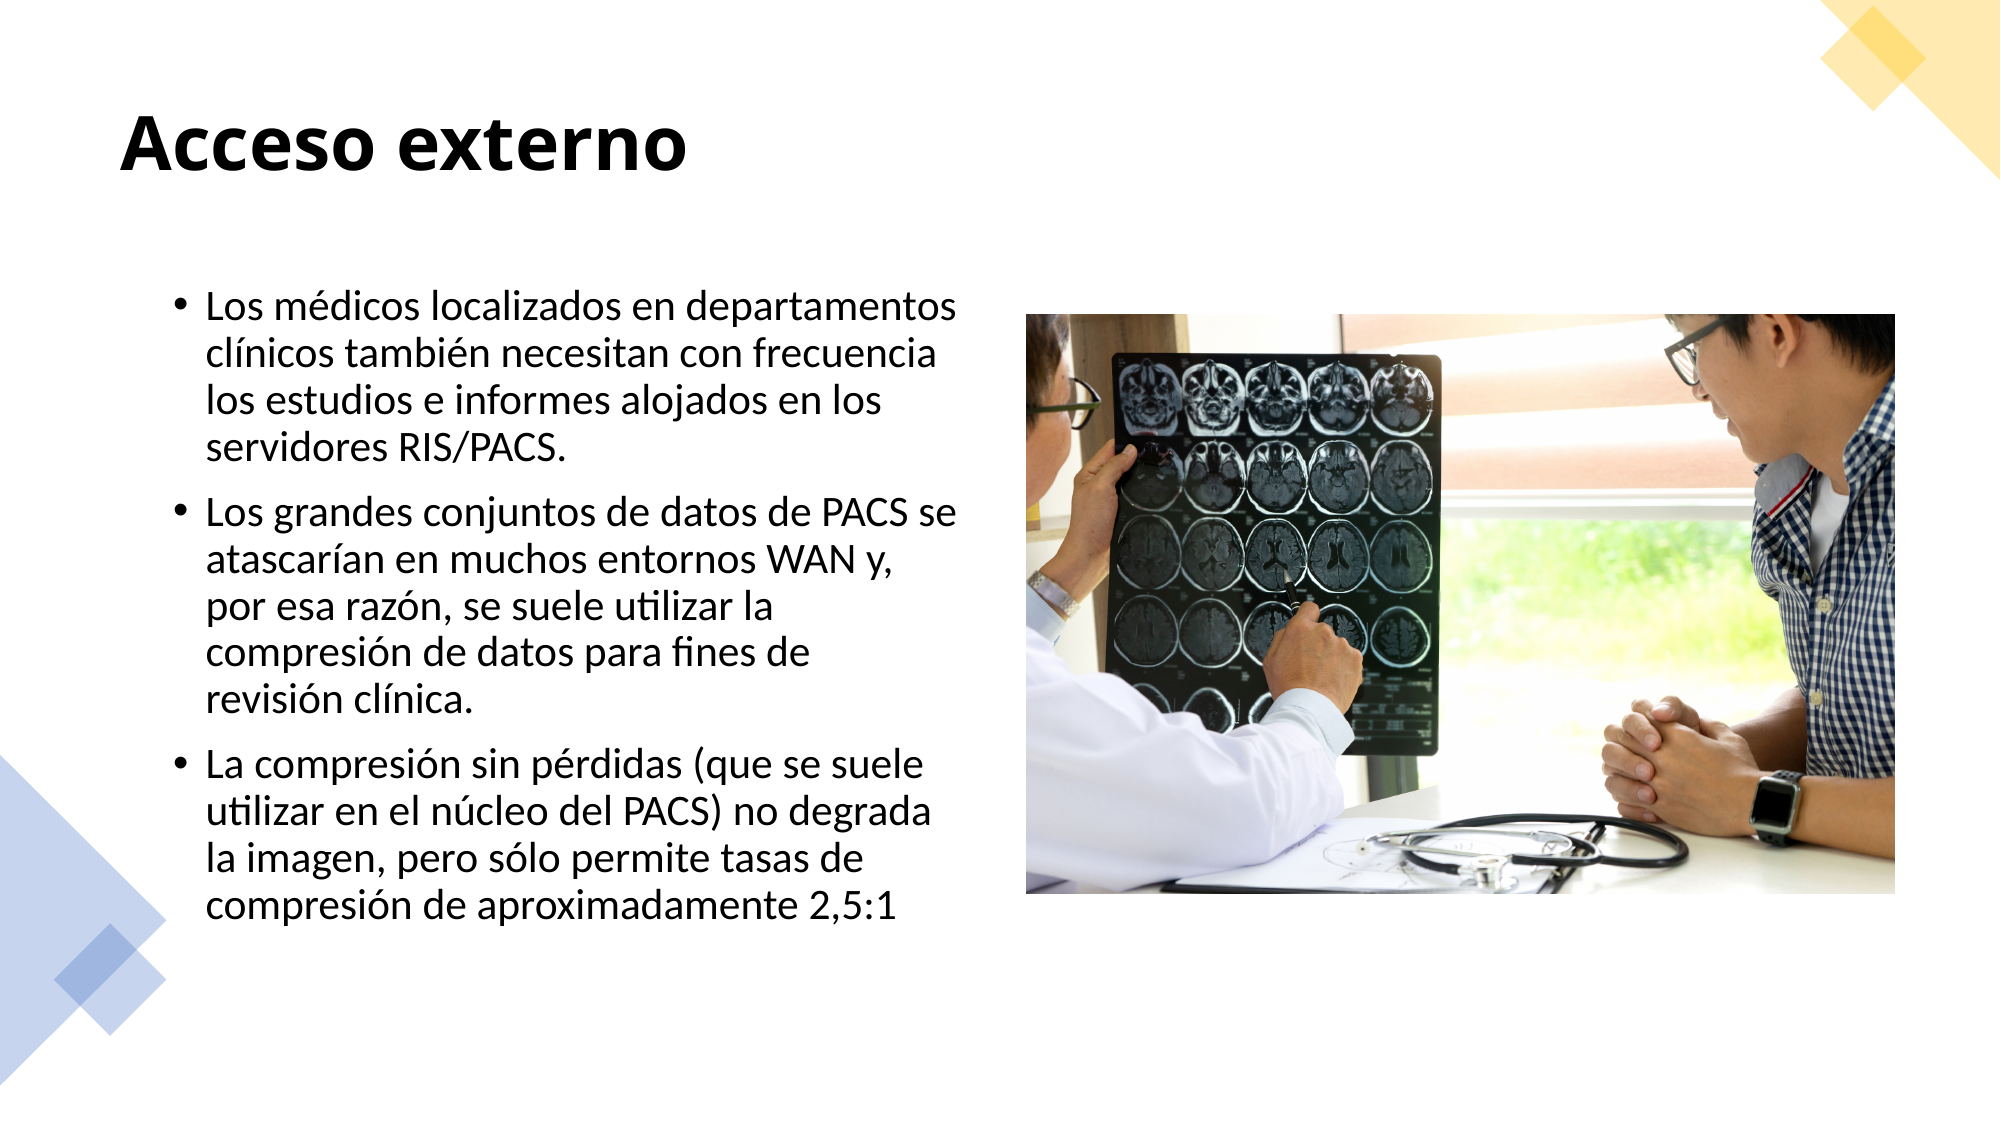

# Acceso externo
Los médicos localizados en departamentos clínicos también necesitan con frecuencia los estudios e informes alojados en los servidores RIS/PACS.
Los grandes conjuntos de datos de PACS se atascarían en muchos entornos WAN y, por esa razón, se suele utilizar la compresión de datos para fines de revisión clínica.
La compresión sin pérdidas (que se suele utilizar en el núcleo del PACS) no degrada la imagen, pero sólo permite tasas de compresión de aproximadamente 2,5:1